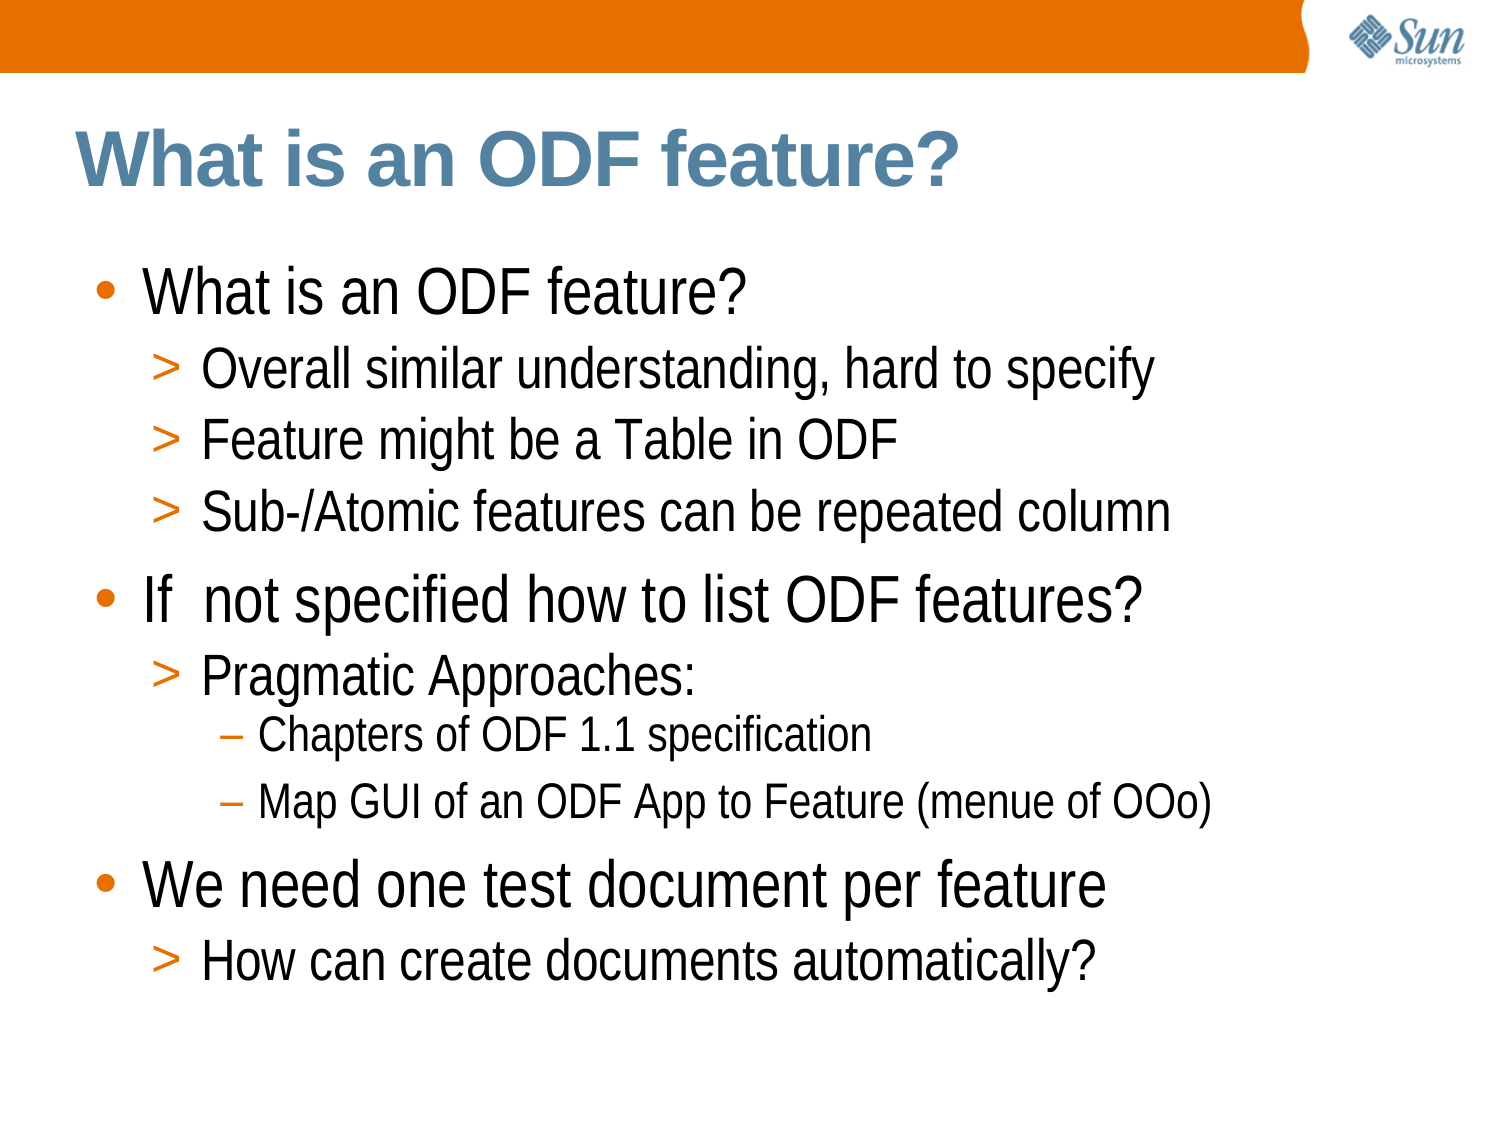

# What is an ODF feature?
What is an ODF feature?
Overall similar understanding, hard to specify
Feature might be a Table in ODF
Sub-/Atomic features can be repeated column
If not specified how to list ODF features?
Pragmatic Approaches:
Chapters of ODF 1.1 specification
Map GUI of an ODF App to Feature (menue of OOo)
We need one test document per feature
How can create documents automatically?